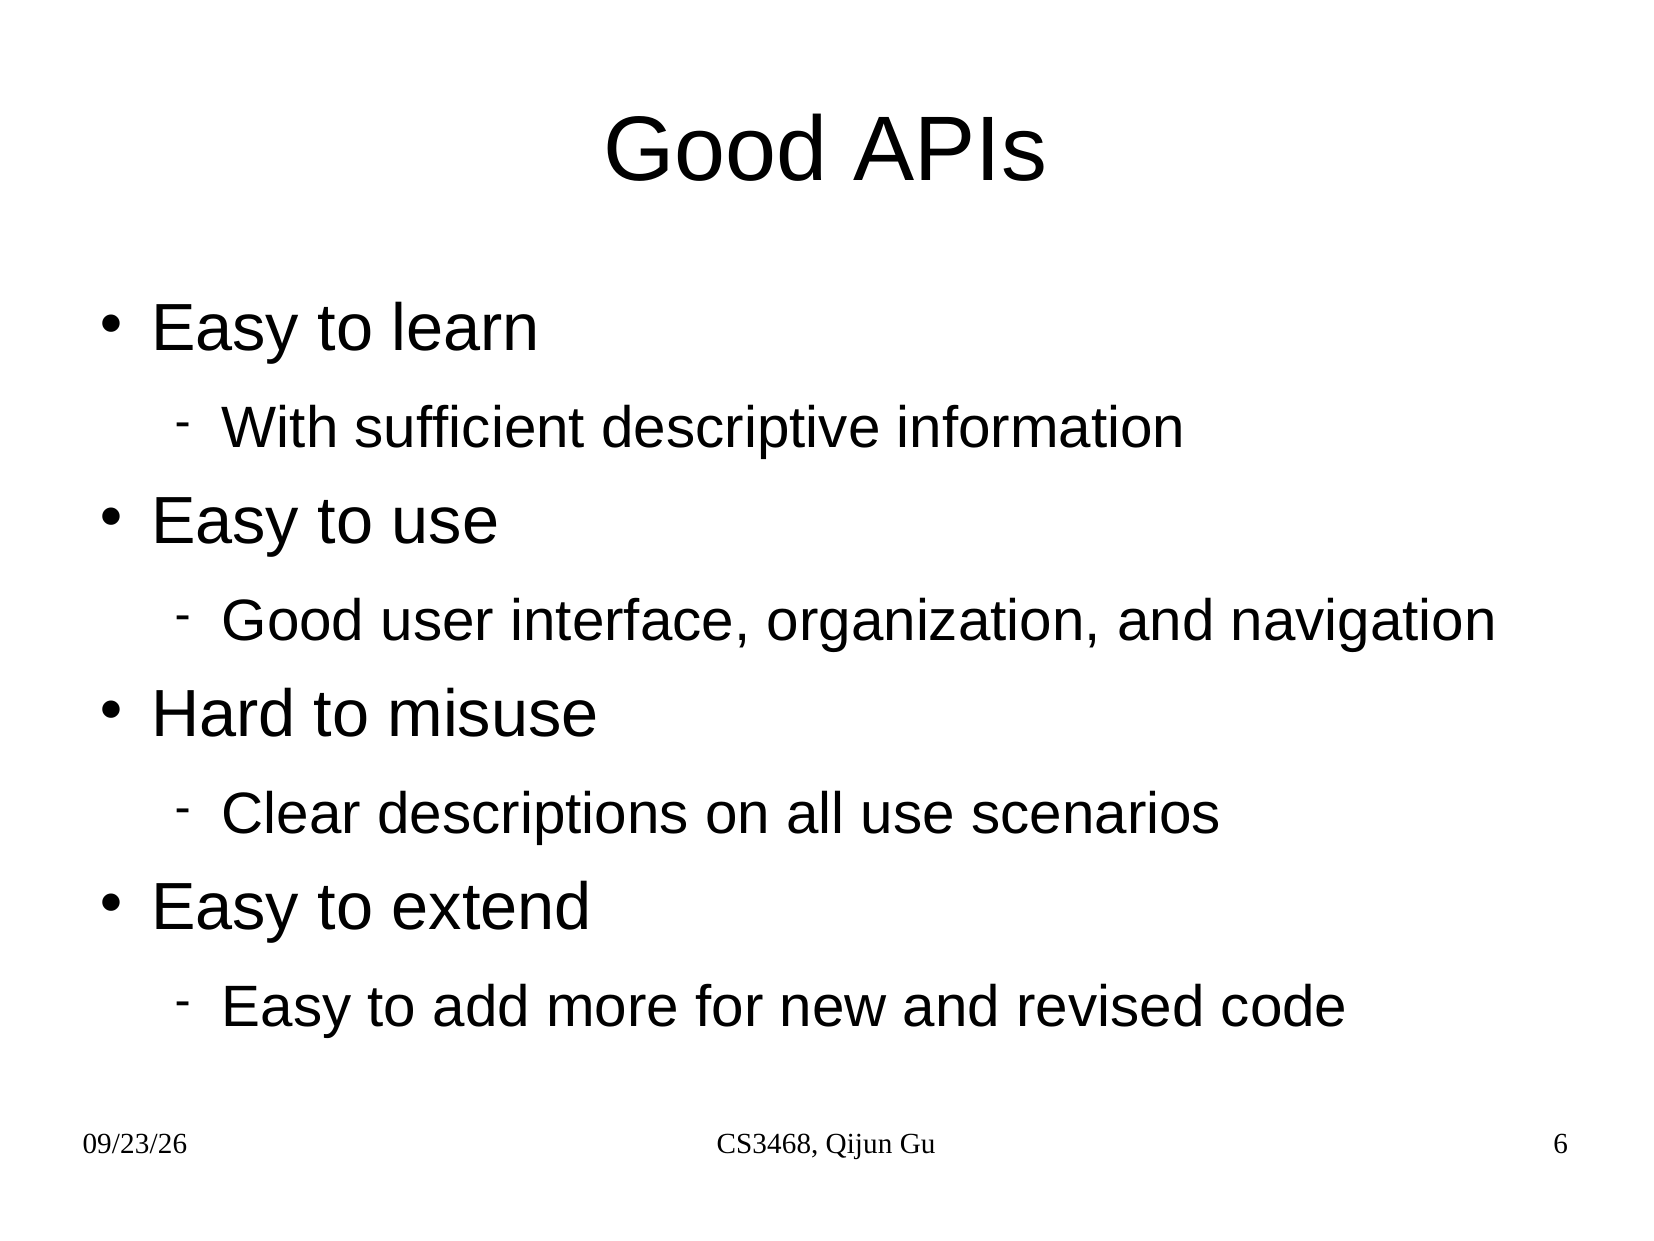

# Good APIs
Easy to learn
With sufficient descriptive information
Easy to use
Good user interface, organization, and navigation
Hard to misuse
Clear descriptions on all use scenarios
Easy to extend
Easy to add more for new and revised code
CS3468, Qijun Gu
6